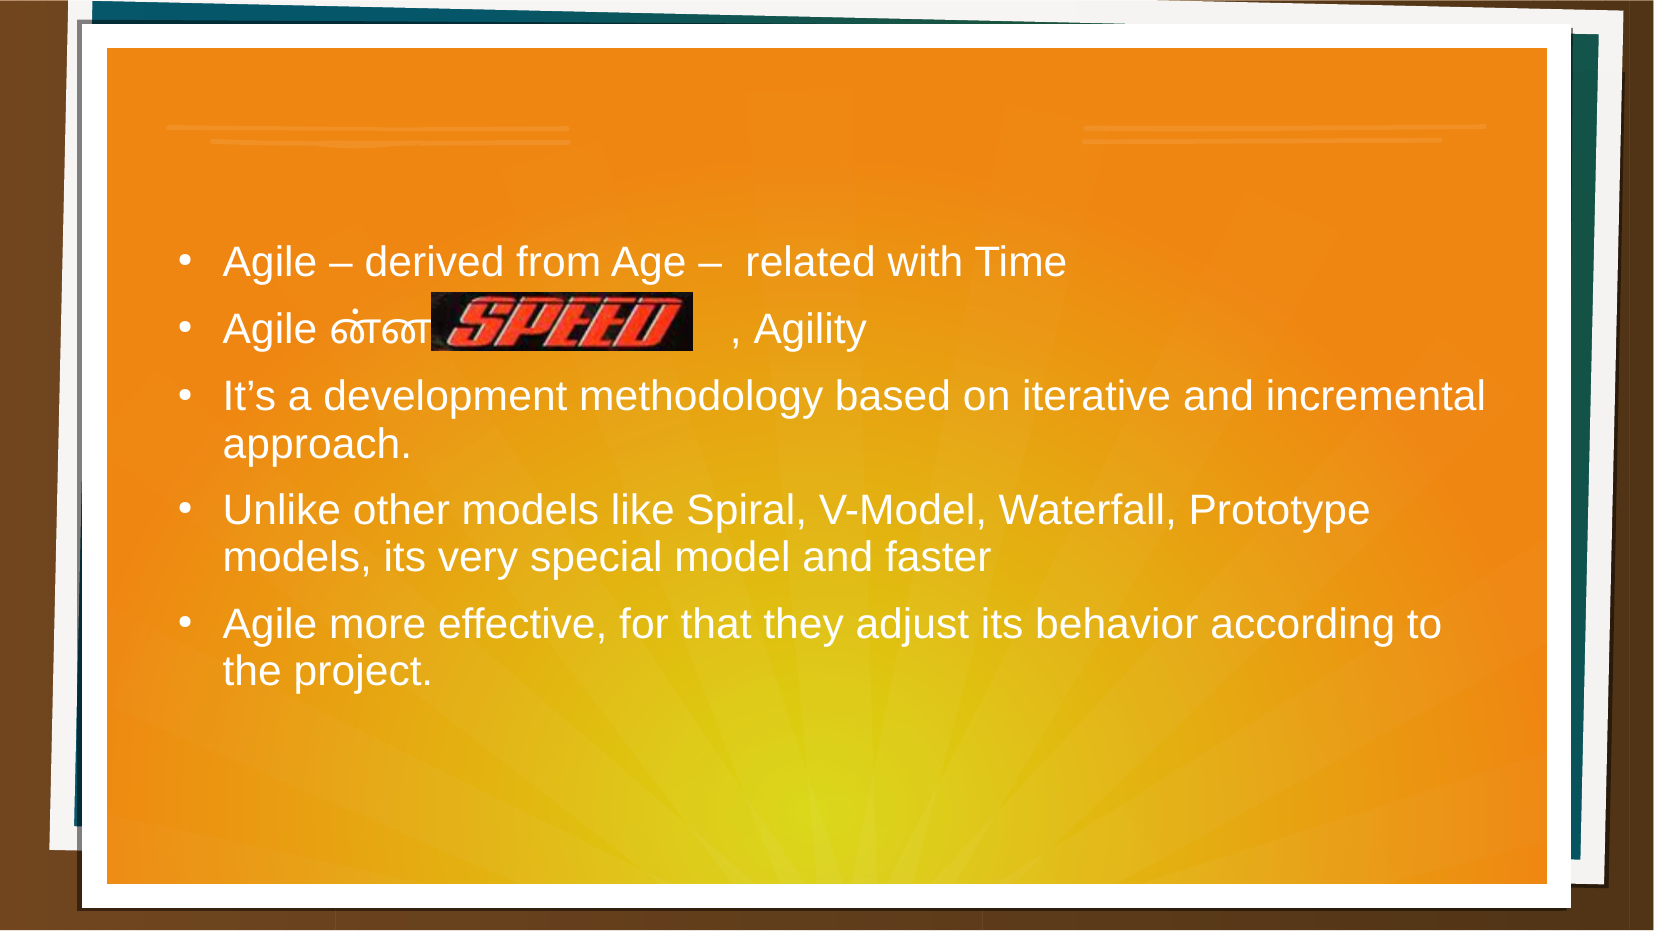

# Agile – derived from Age – related with Time
Agile ன்னா , Agility
It’s a development methodology based on iterative and incremental approach.
Unlike other models like Spiral, V-Model, Waterfall, Prototype models, its very special model and faster
Agile more effective, for that they adjust its behavior according to the project.